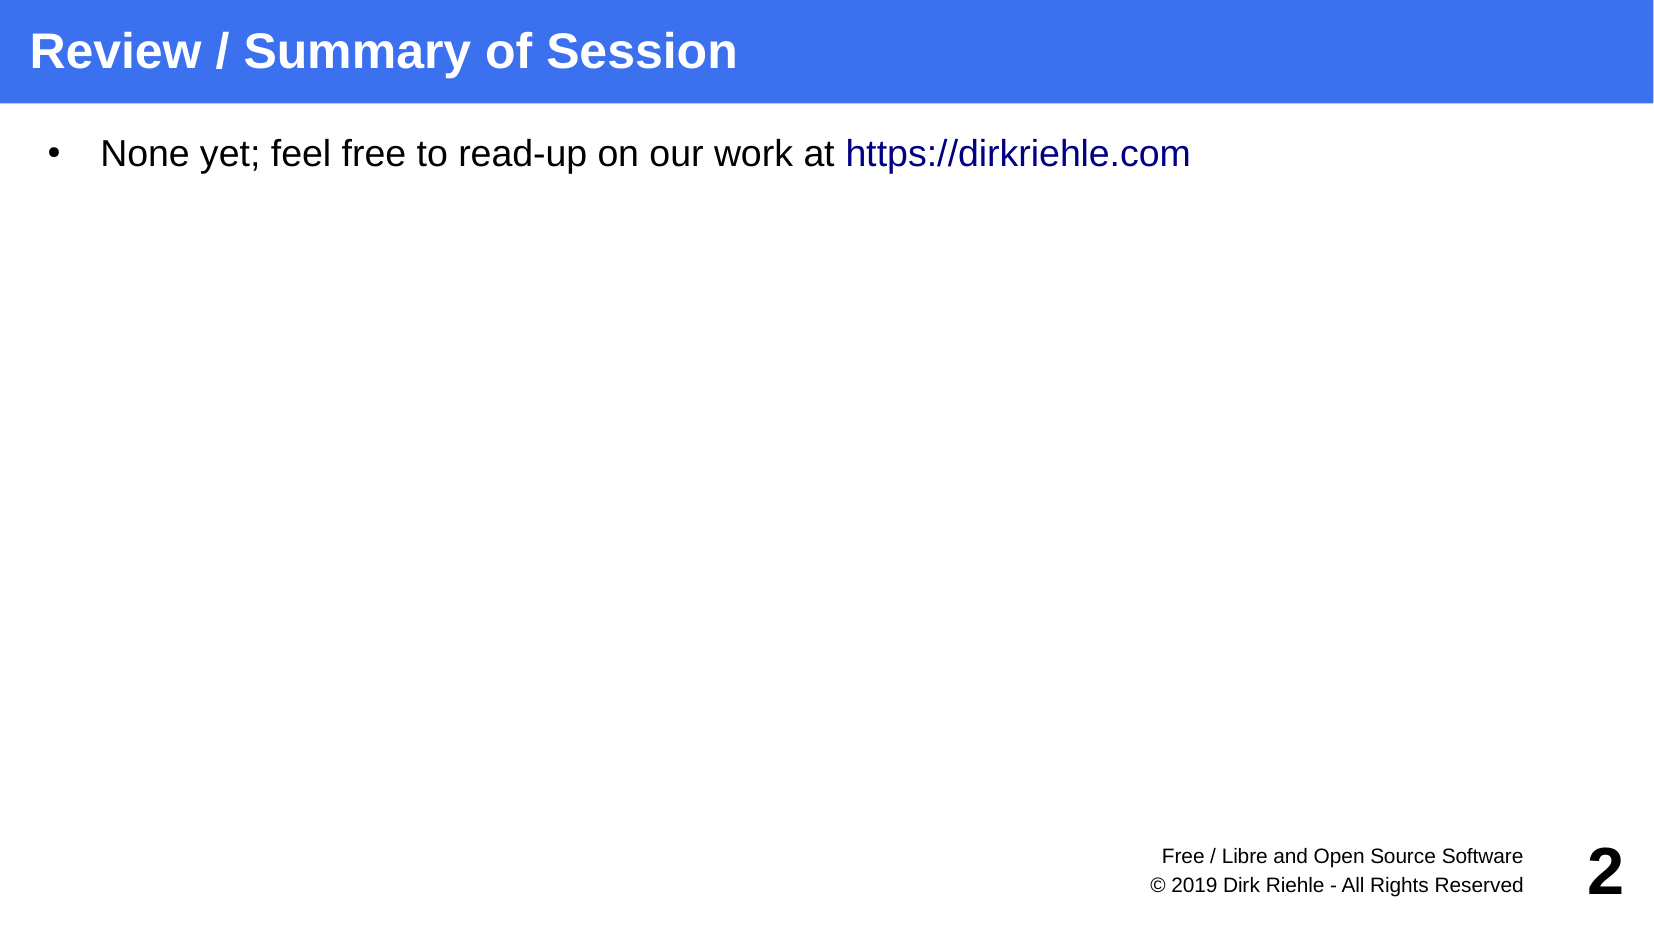

# Review / Summary of Session
None yet; feel free to read-up on our work at https://dirkriehle.com
Free / Libre and Open Source Software
2
© 2019 Dirk Riehle - All Rights Reserved